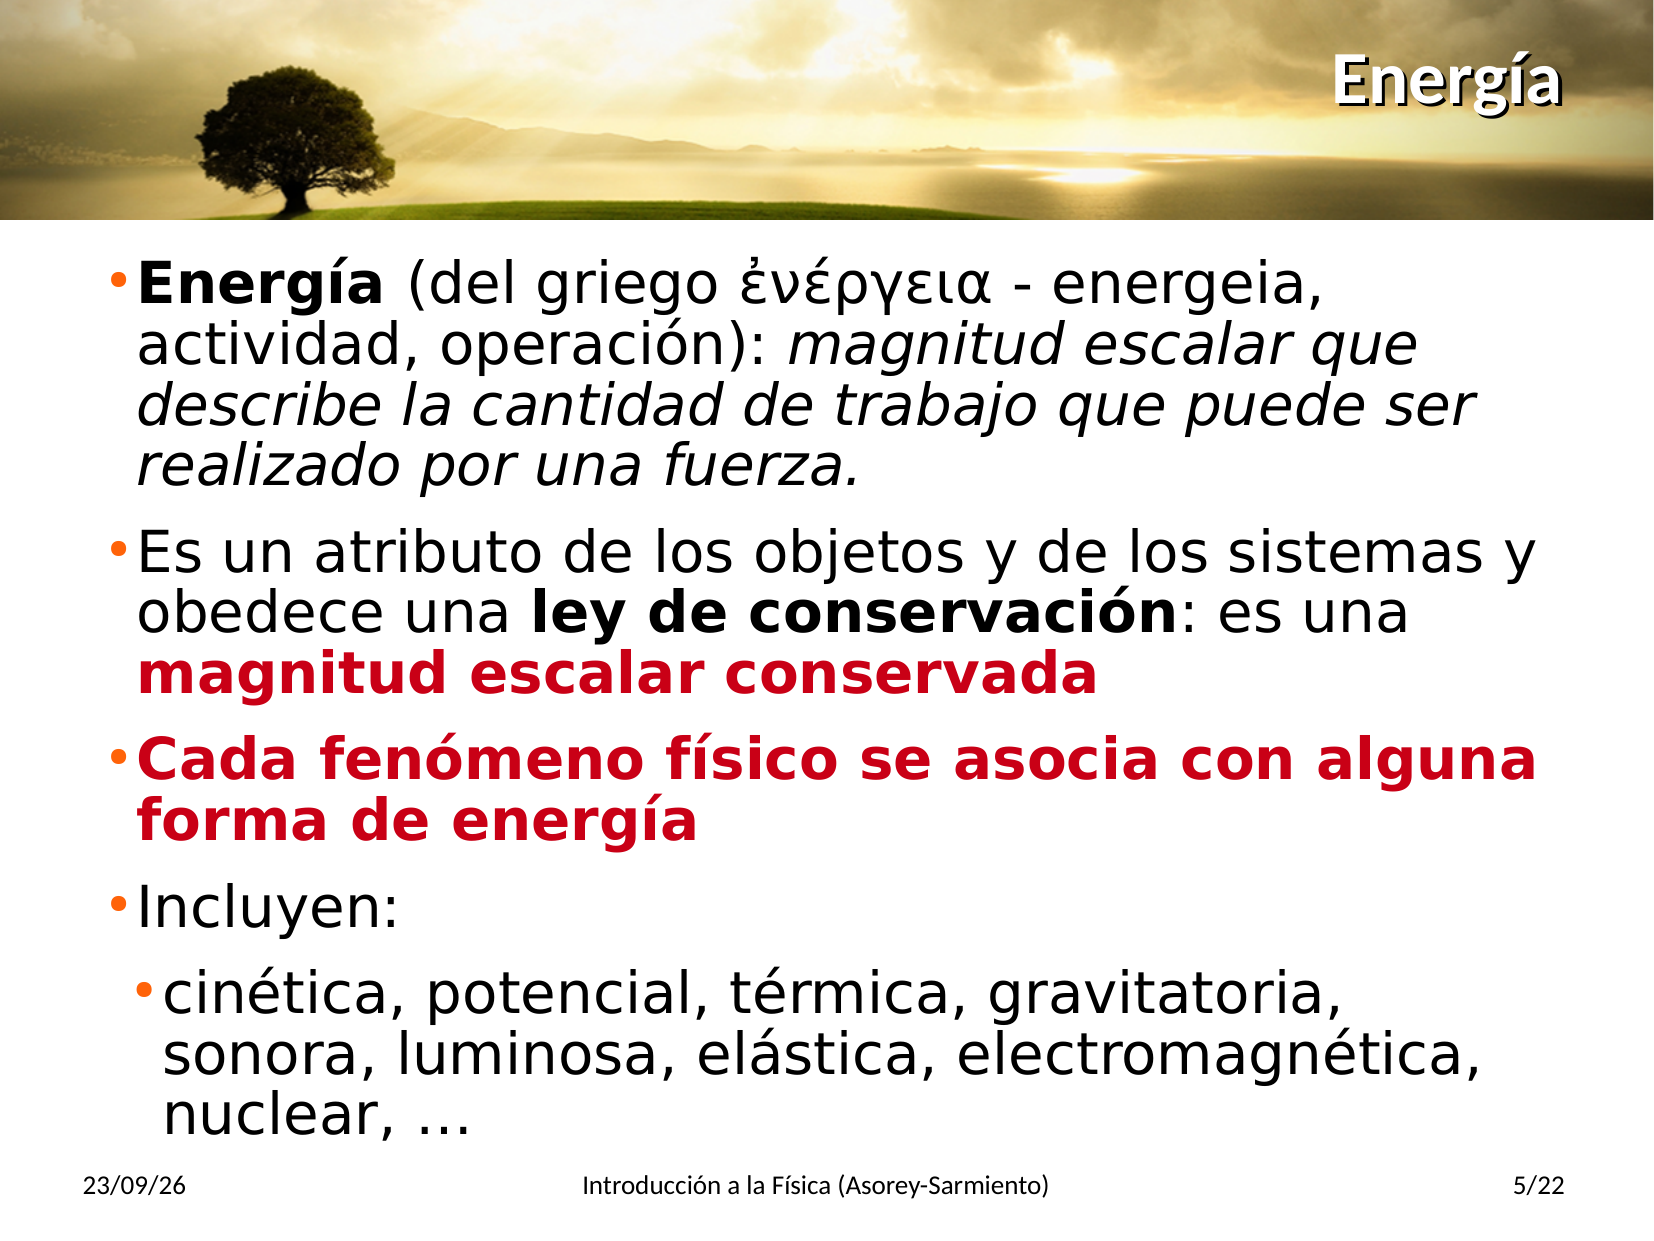

# Energía
Energía (del griego ἐνέργεια - energeia, actividad, operación): magnitud escalar que describe la cantidad de trabajo que puede ser realizado por una fuerza.
Es un atributo de los objetos y de los sistemas y obedece una ley de conservación: es una magnitud escalar conservada
Cada fenómeno físico se asocia con alguna forma de energía
Incluyen:
cinética, potencial, térmica, gravitatoria, sonora, luminosa, elástica, electromagnética, nuclear, …
Introducción a la Física (Asorey-Sarmiento)
5